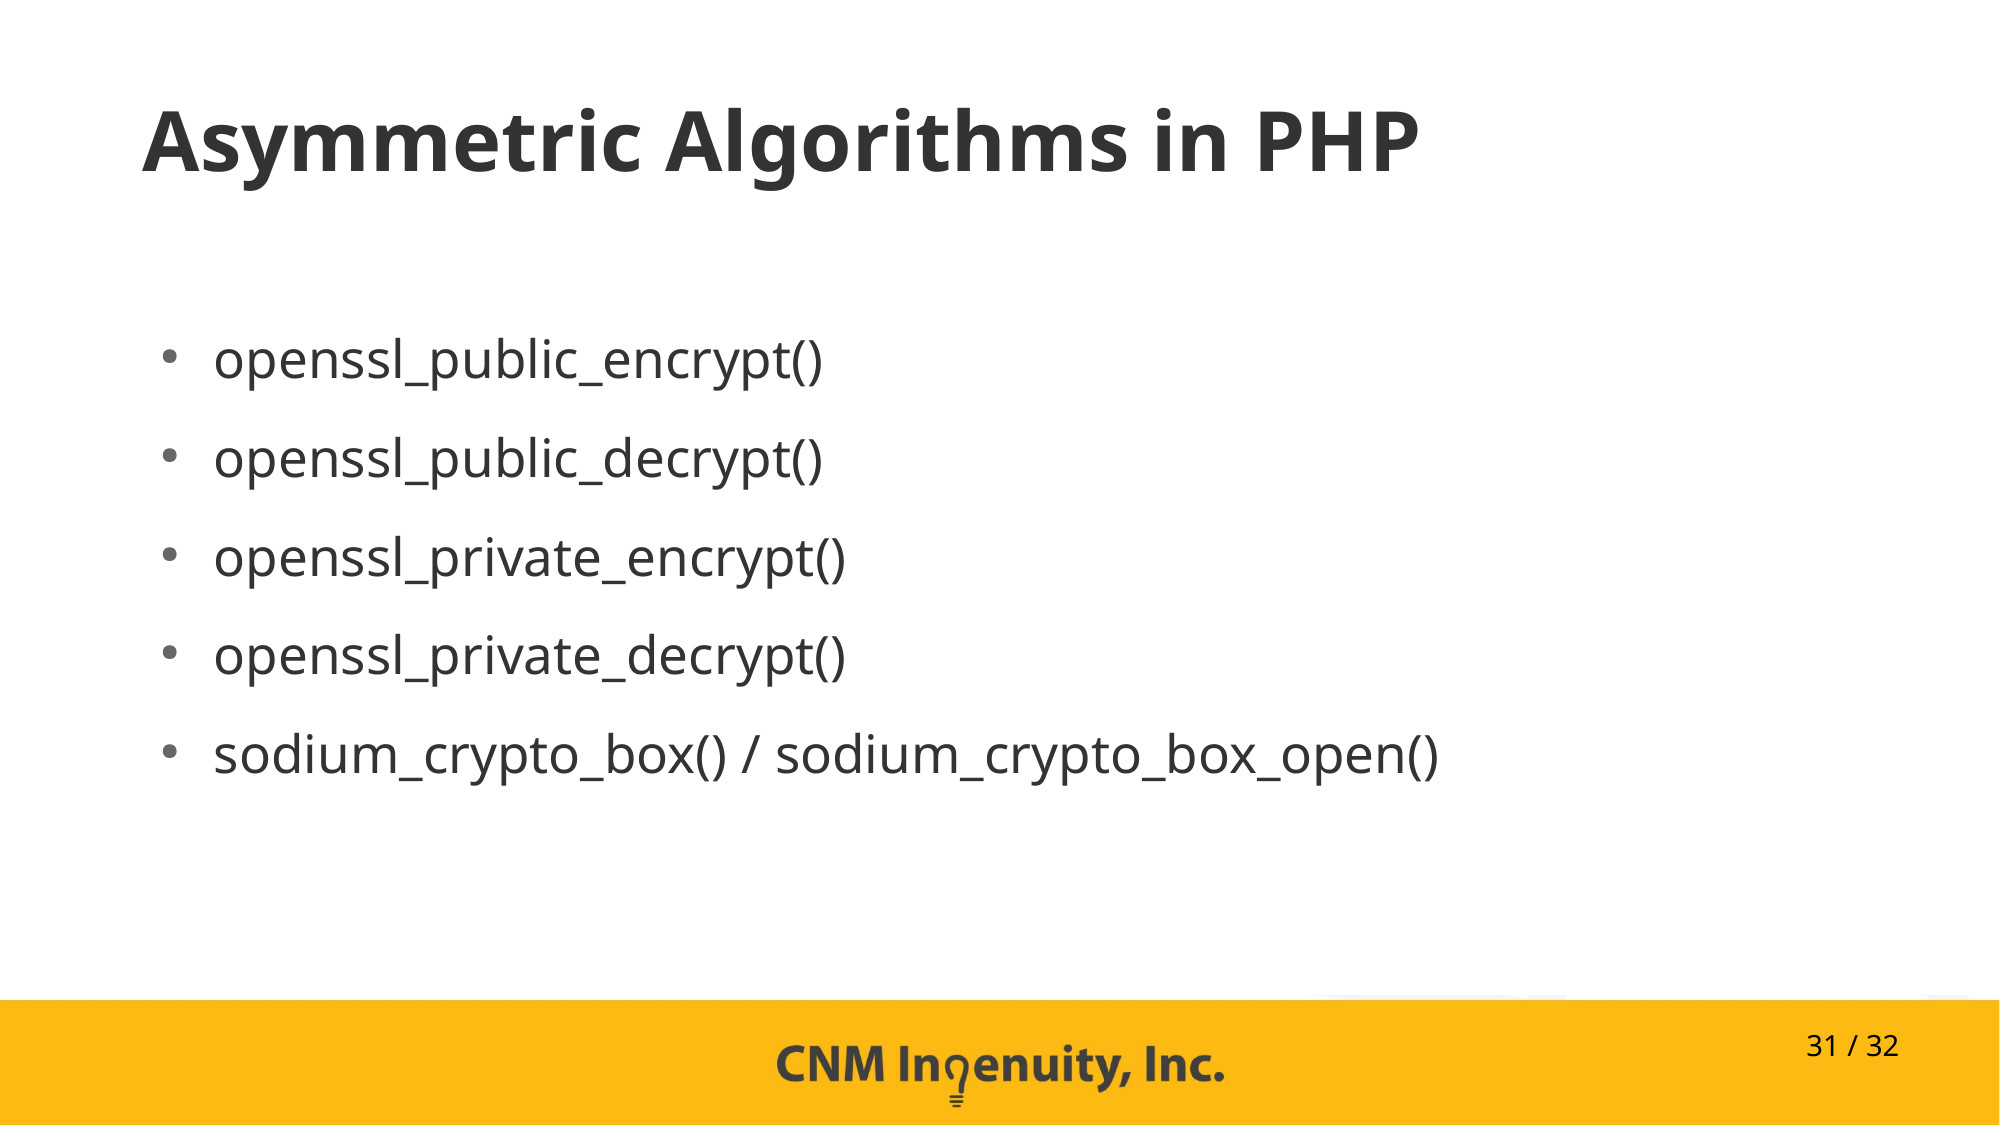

# Asymmetric Algorithms in PHP
openssl_public_encrypt()
openssl_public_decrypt()
openssl_private_encrypt()
openssl_private_decrypt()
sodium_crypto_box() / sodium_crypto_box_open()
31